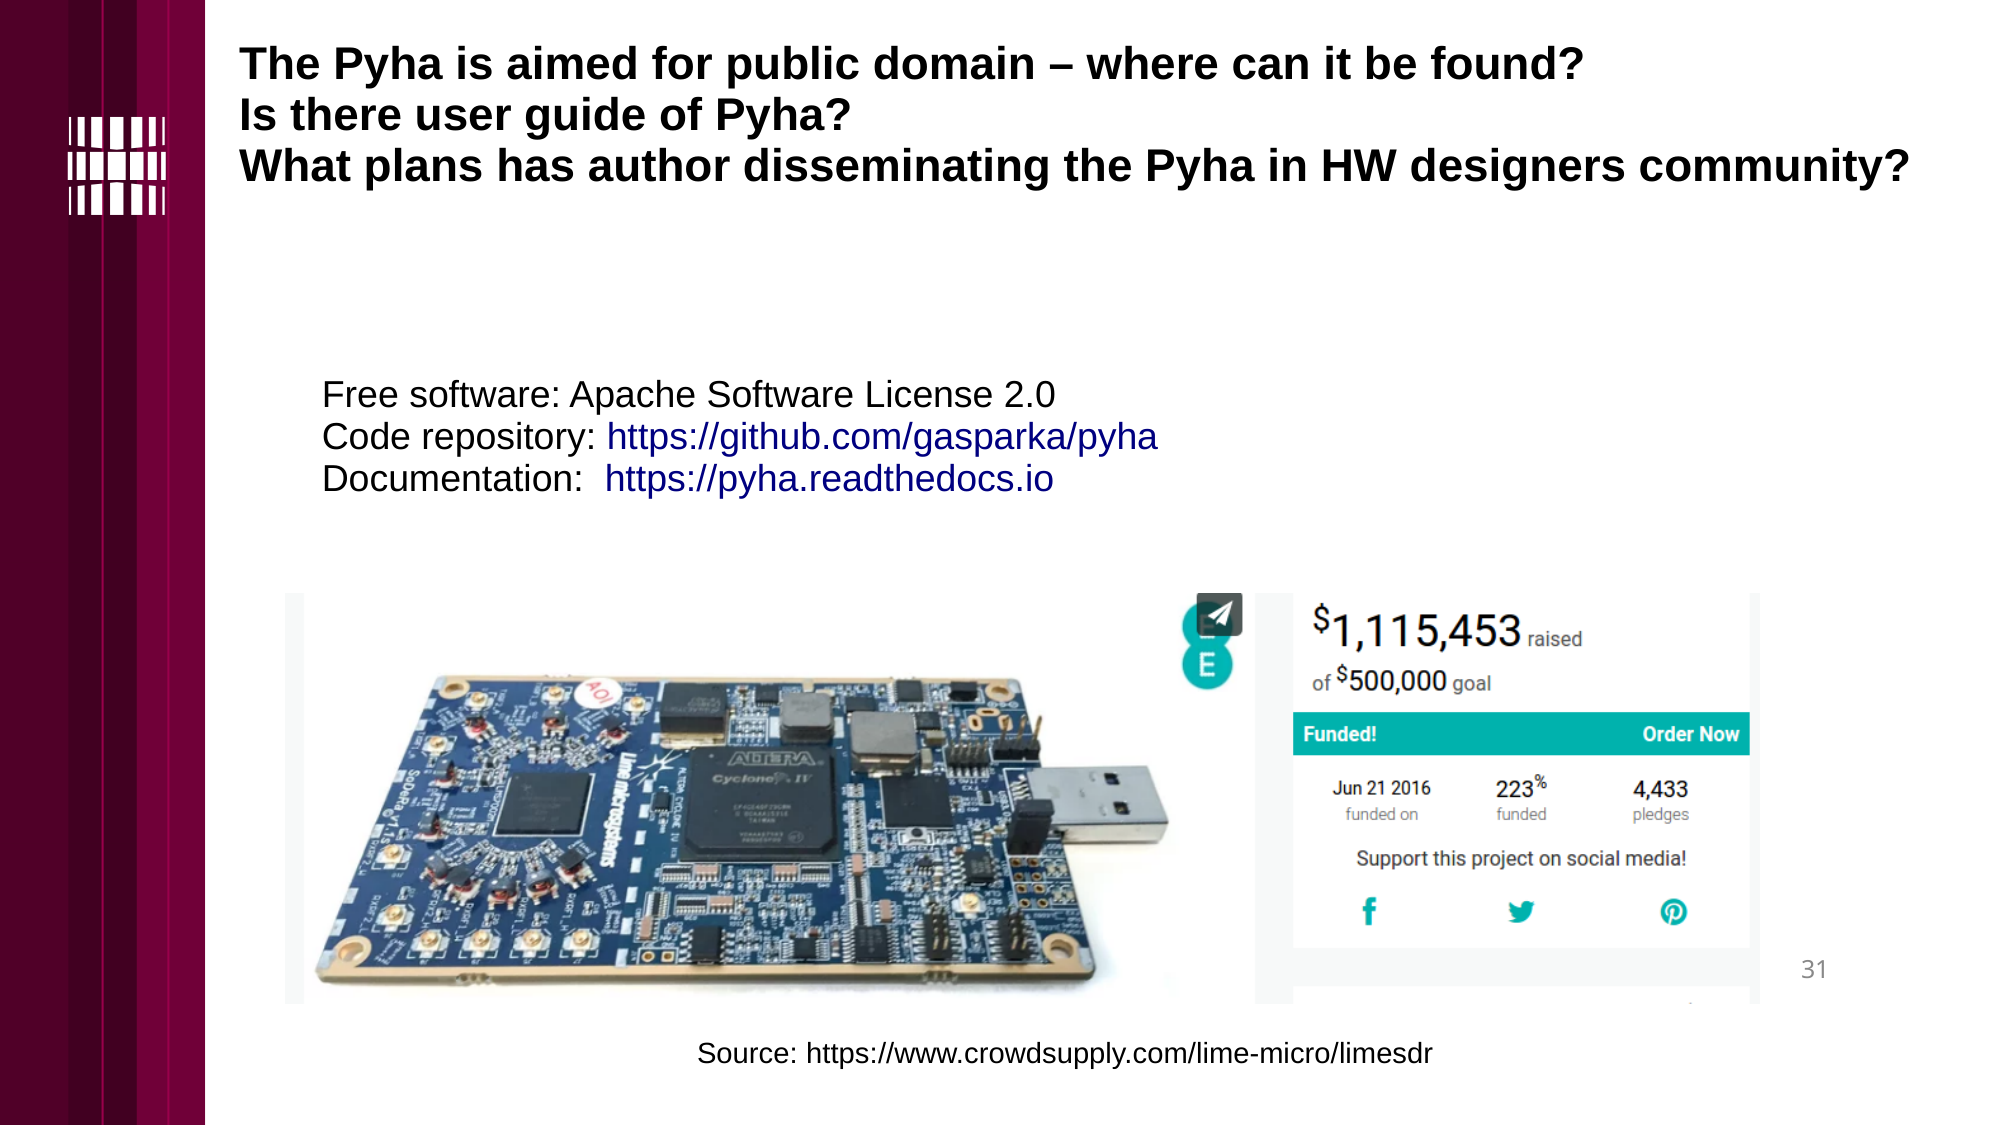

The Pyha is aimed for public domain – where can it be found?
Is there user guide of Pyha?
What plans has author disseminating the Pyha in HW designers community?
Free software: Apache Software License 2.0
Code repository: https://github.com/gasparka/pyha
Documentation: https://pyha.readthedocs.io
Source: https://www.crowdsupply.com/lime-micro/limesdr